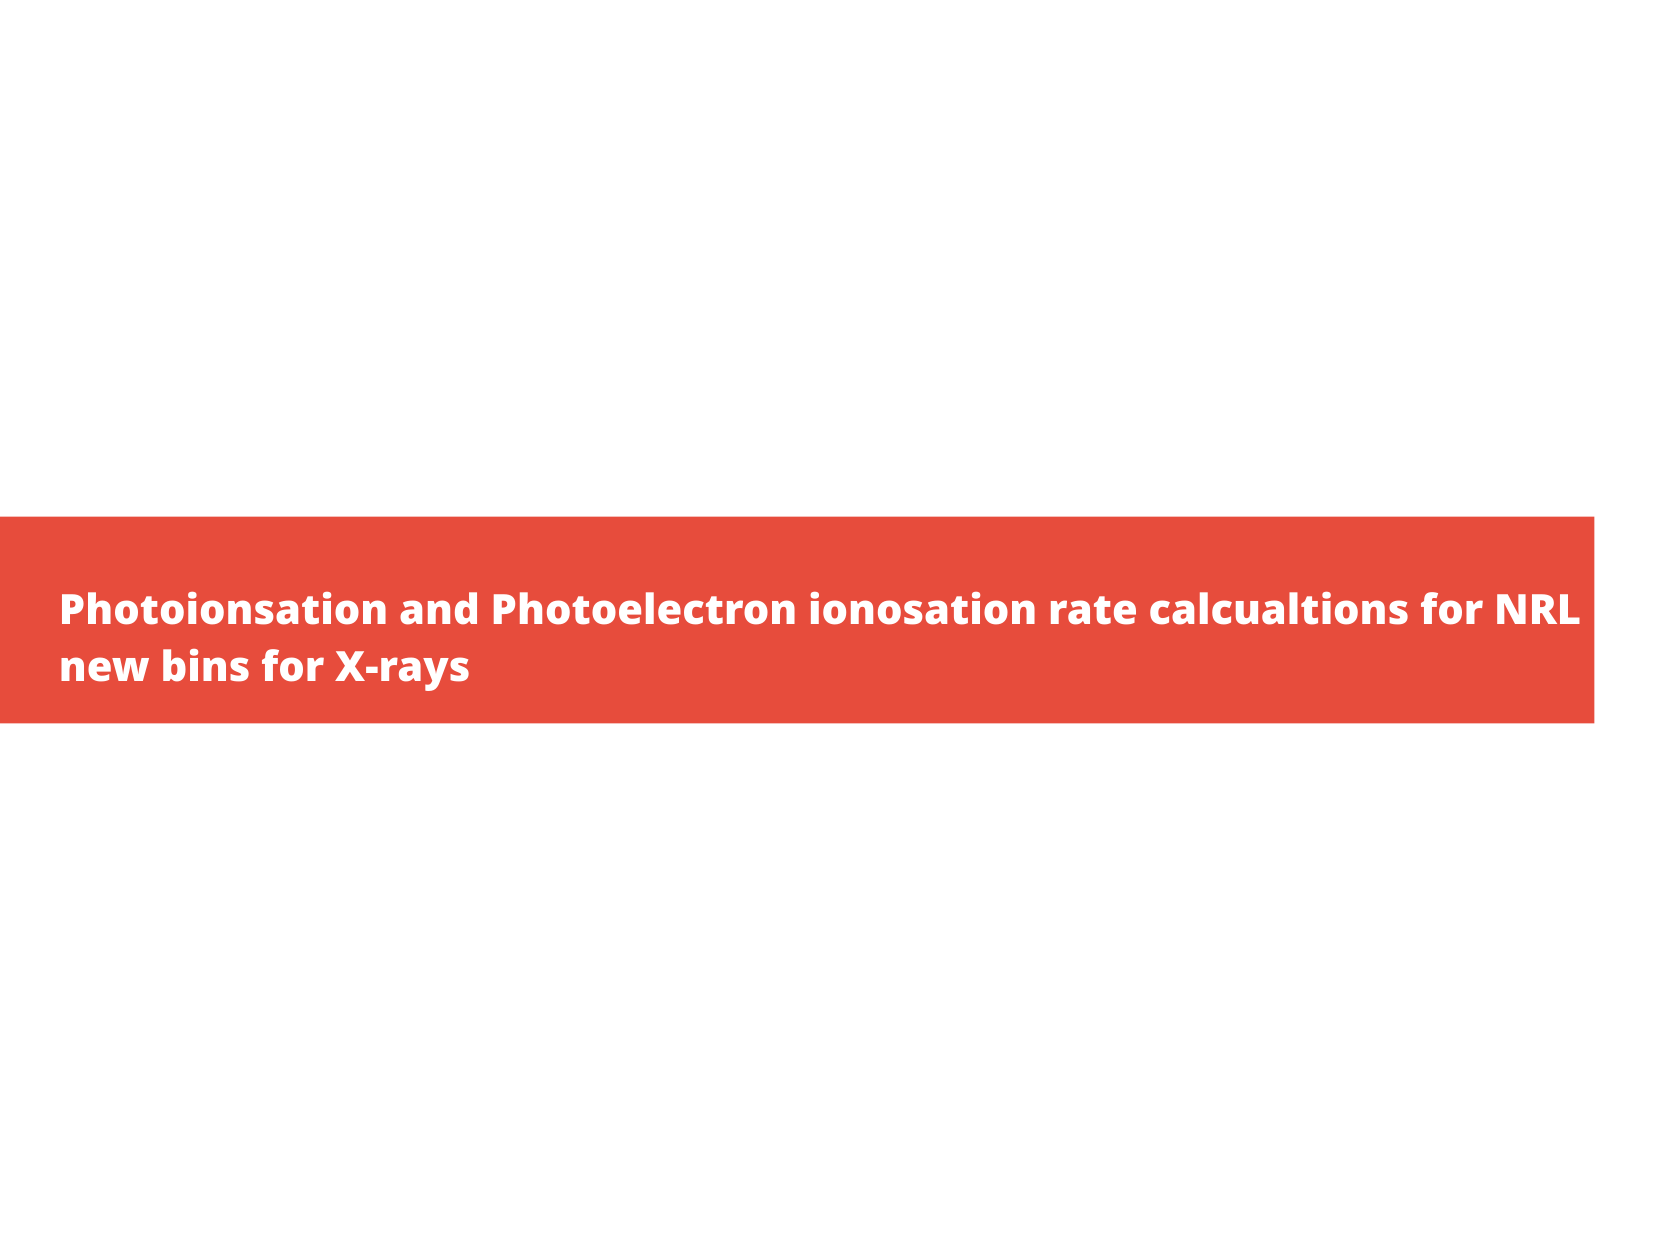

# Photoionsation and Photoelectron ionosation rate calcualtions for NRL new bins for X-rays